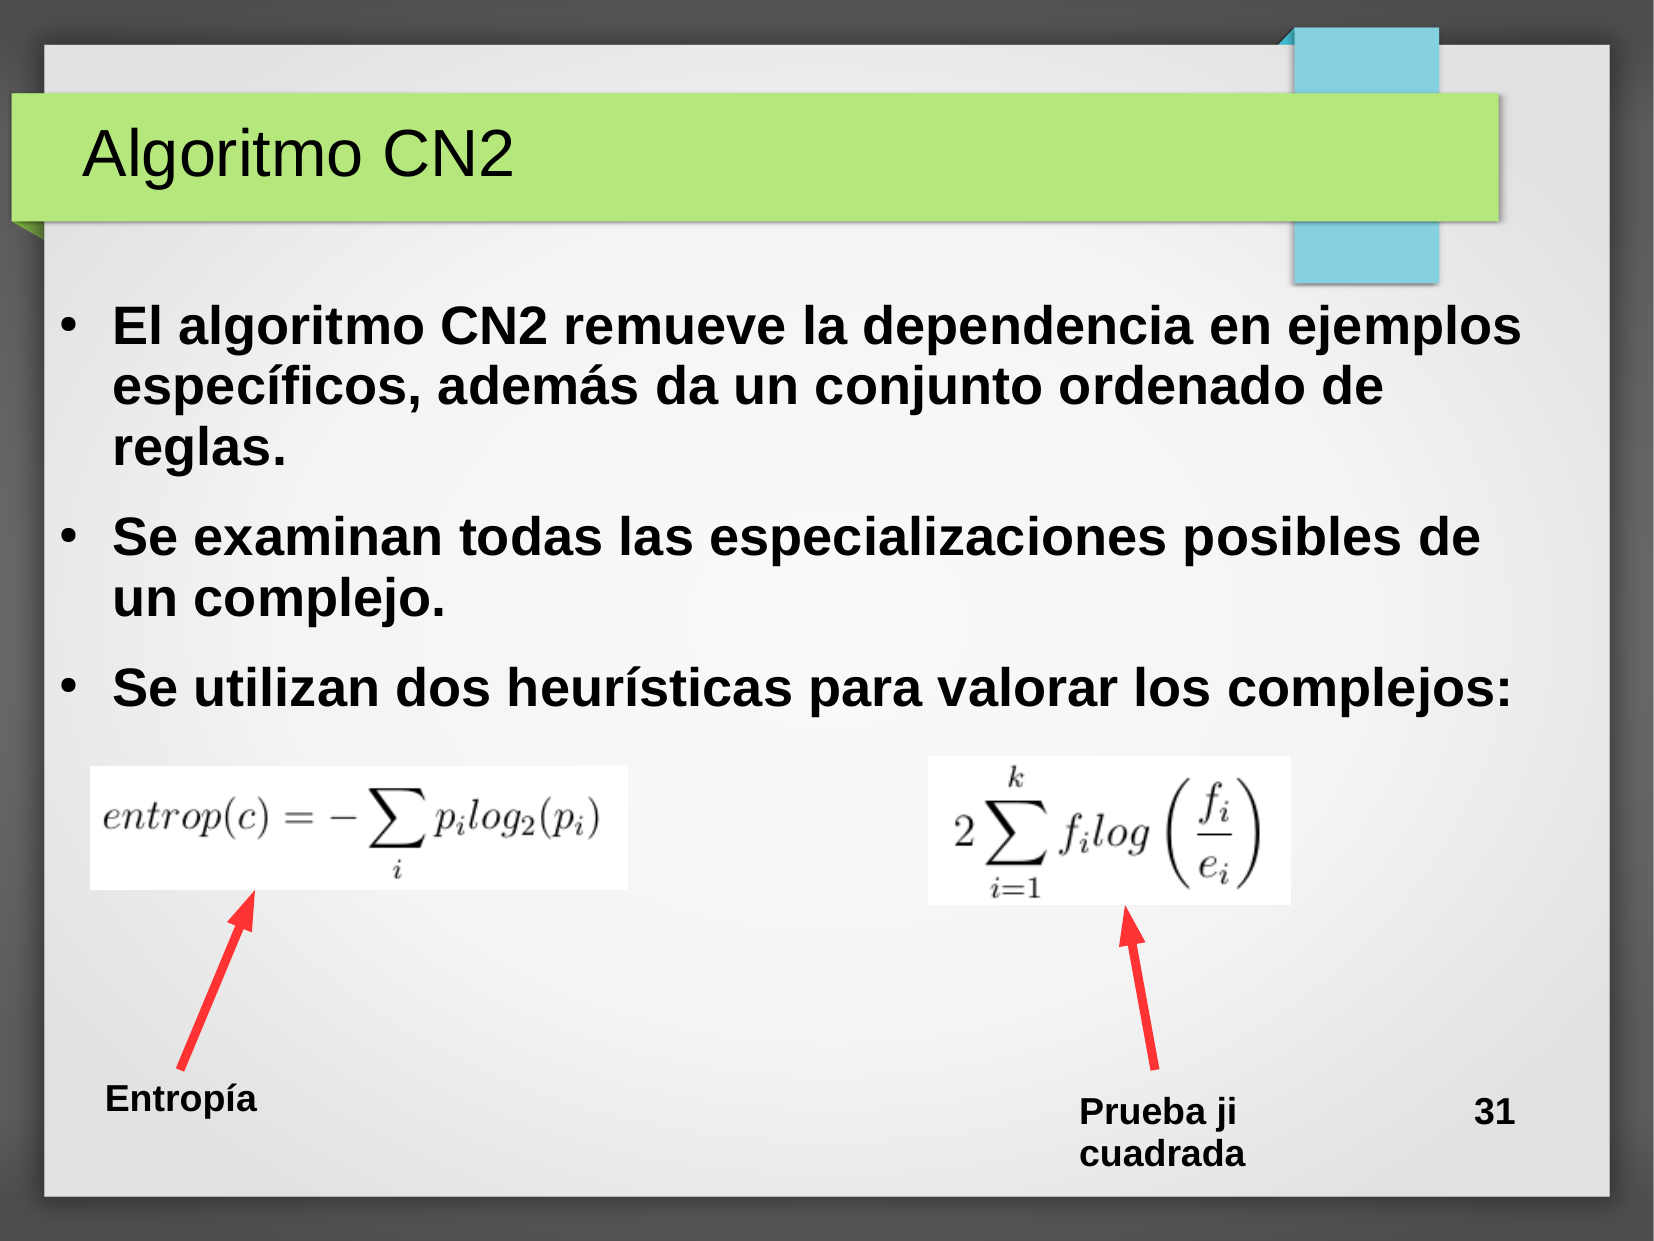

# Algoritmo CN2
El algoritmo CN2 remueve la dependencia en ejemplos específicos, además da un conjunto ordenado de reglas.
Se examinan todas las especializaciones posibles de un complejo.
Se utilizan dos heurísticas para valorar los complejos:
Entropía
Prueba ji cuadrada